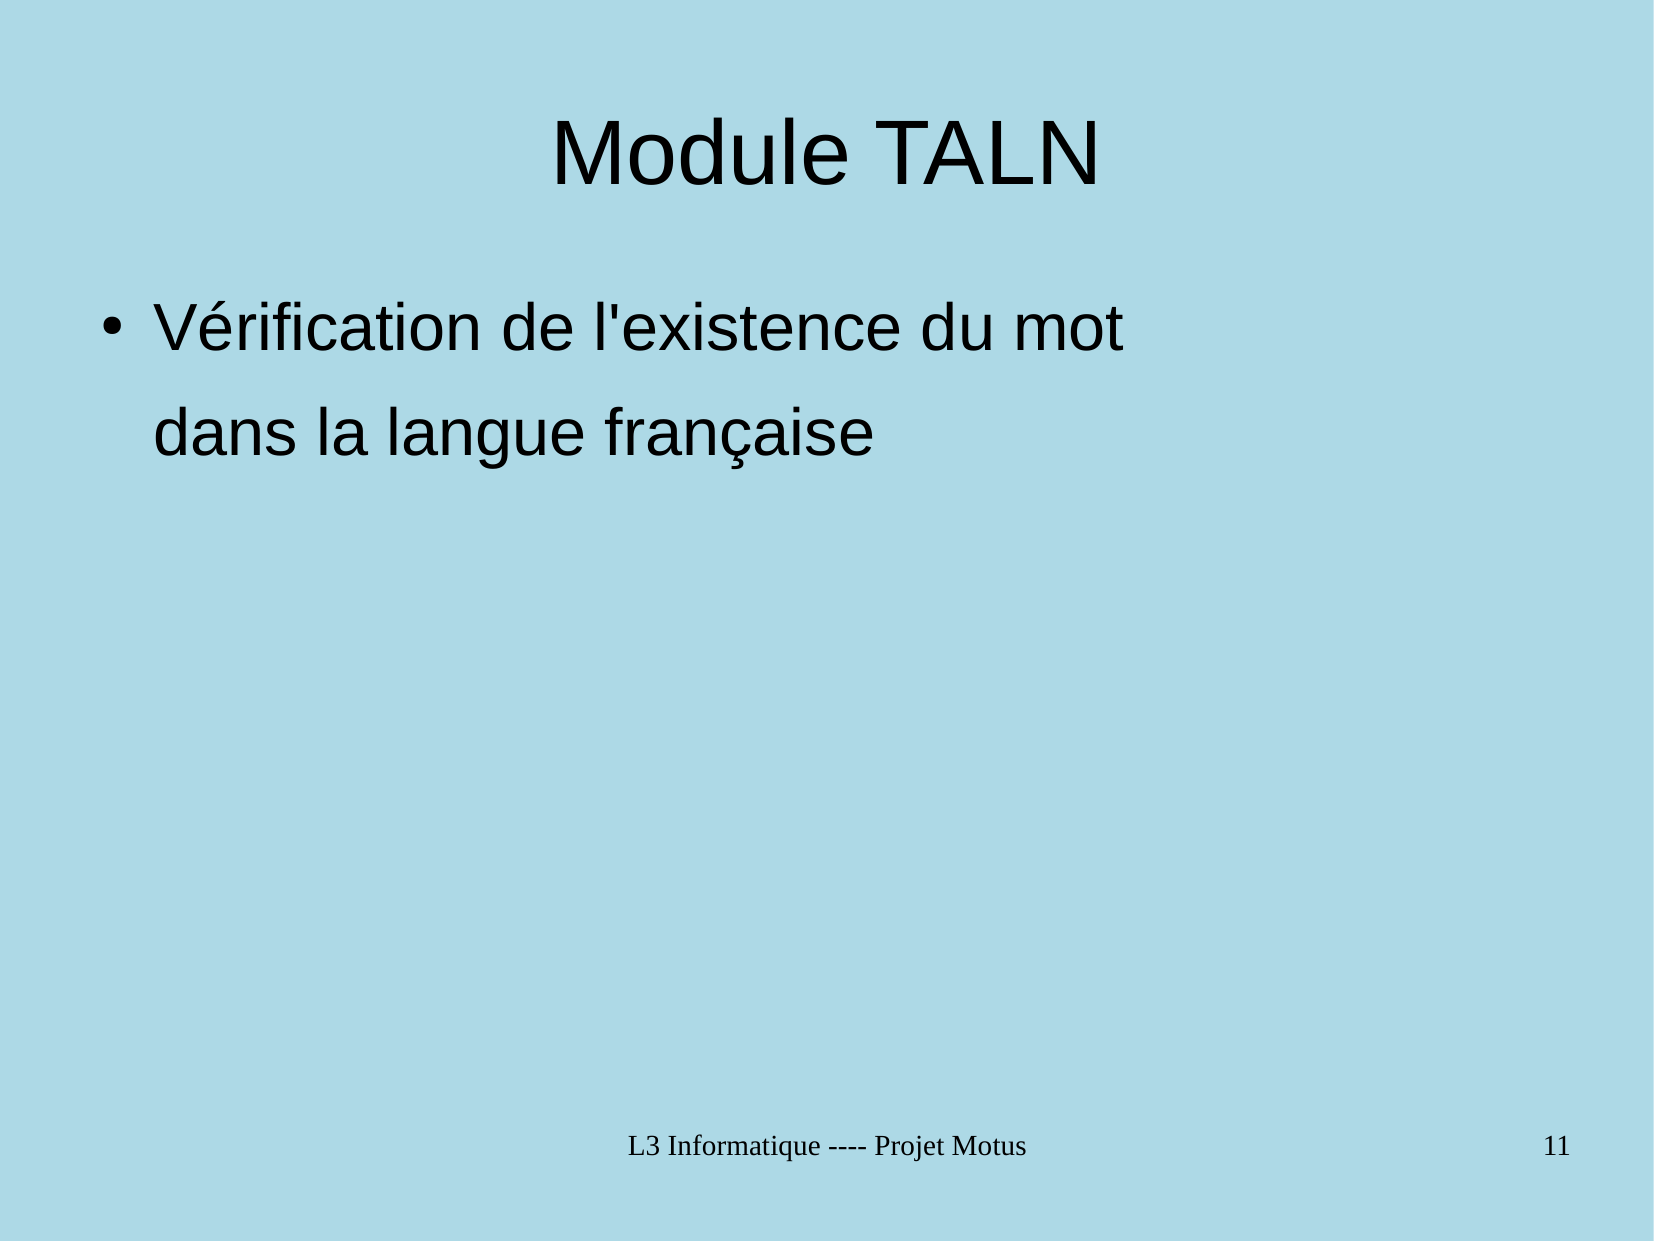

# Module TALN
Vérification de l'existence du mot
dans la langue française
L3 Informatique ---- Projet Motus
11